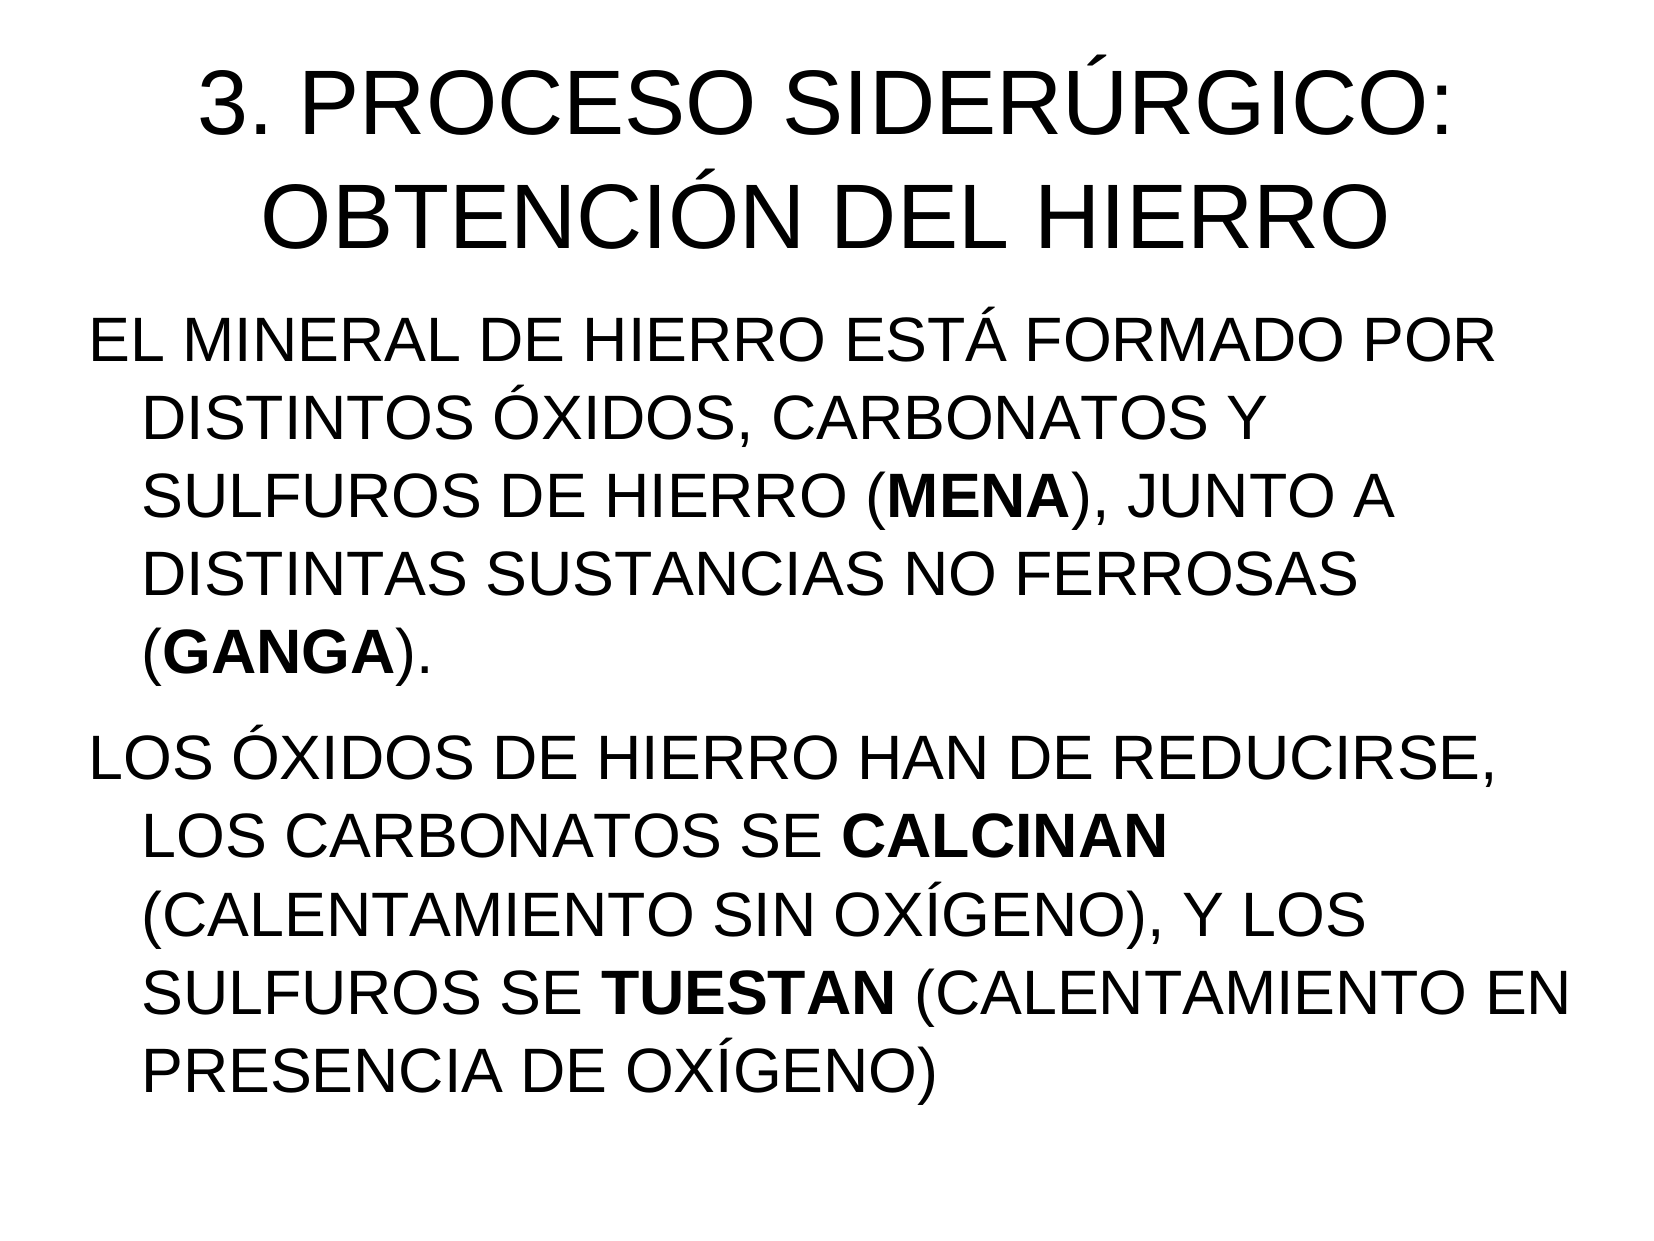

# 3. PROCESO SIDERÚRGICO: OBTENCIÓN DEL HIERRO
EL MINERAL DE HIERRO ESTÁ FORMADO POR DISTINTOS ÓXIDOS, CARBONATOS Y SULFUROS DE HIERRO (MENA), JUNTO A DISTINTAS SUSTANCIAS NO FERROSAS (GANGA).
LOS ÓXIDOS DE HIERRO HAN DE REDUCIRSE, LOS CARBONATOS SE CALCINAN (CALENTAMIENTO SIN OXÍGENO), Y LOS SULFUROS SE TUESTAN (CALENTAMIENTO EN PRESENCIA DE OXÍGENO)